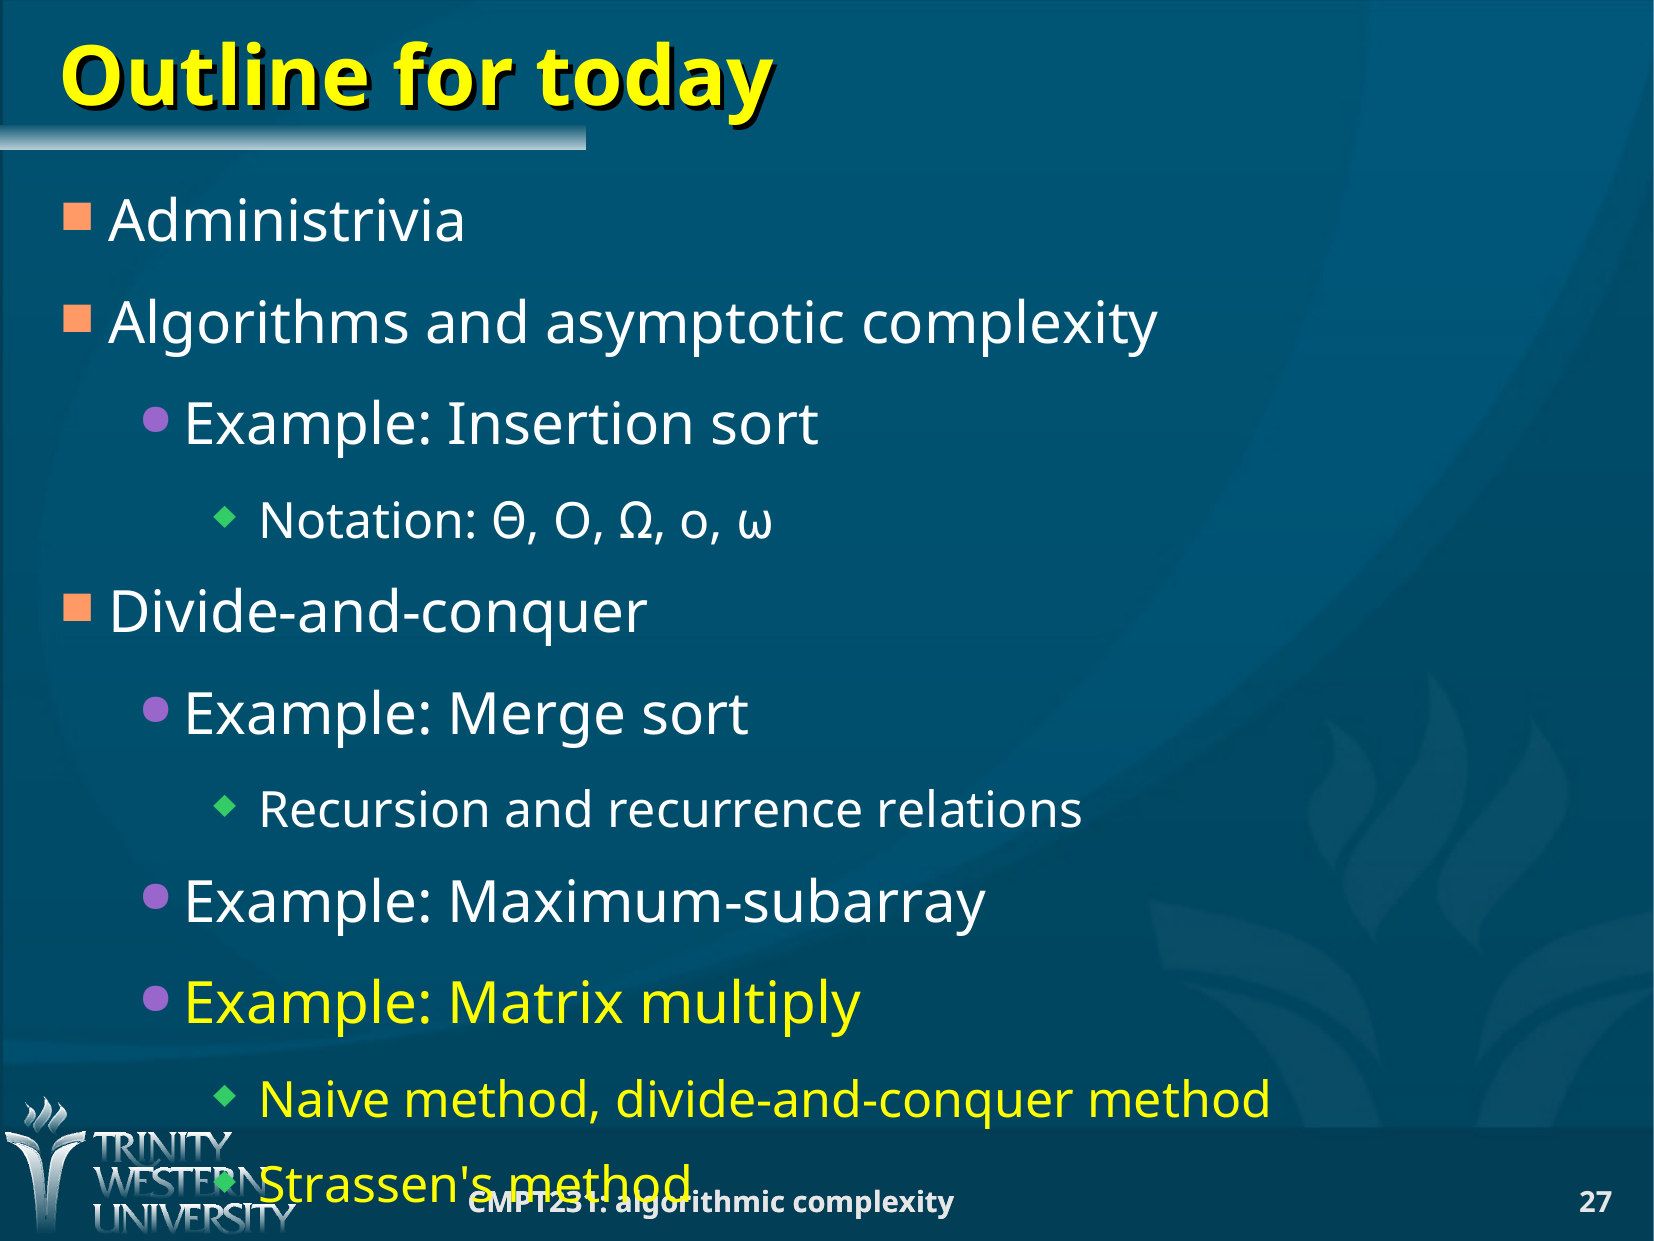

# Outline for today
Administrivia
Algorithms and asymptotic complexity
Example: Insertion sort
Notation: Θ, O, Ω, o, ω
Divide-and-conquer
Example: Merge sort
Recursion and recurrence relations
Example: Maximum-subarray
Example: Matrix multiply
Naive method, divide-and-conquer method
Strassen's method
CMPT231: algorithmic complexity
27